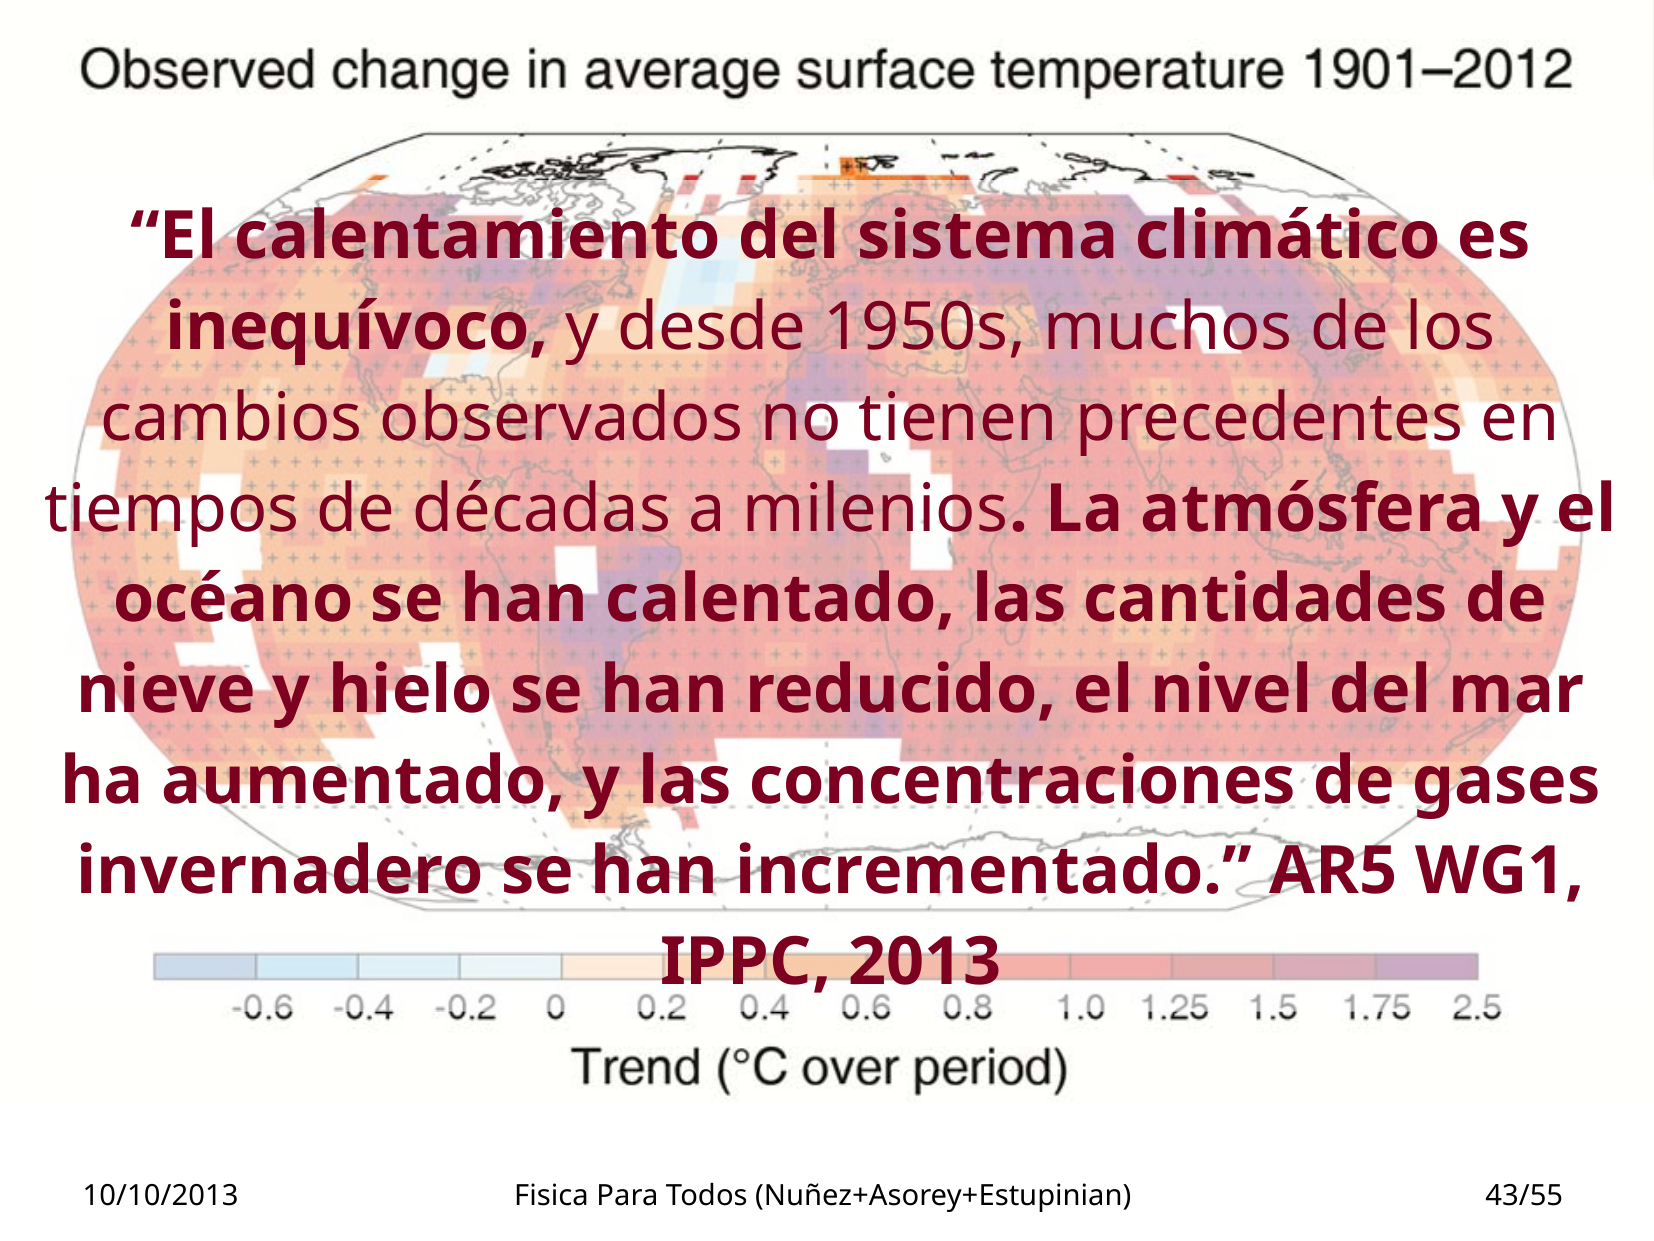

“El calentamiento del sistema climático es inequívoco, y desde 1950s, muchos de los cambios observados no tienen precedentes en tiempos de décadas a milenios. La atmósfera y el océano se han calentado, las cantidades de nieve y hielo se han reducido, el nivel del mar ha aumentado, y las concentraciones de gases invernadero se han incrementado.” AR5 WG1, IPPC, 2013
10/10/2013
Fisica Para Todos (Nuñez+Asorey+Estupinian)
43